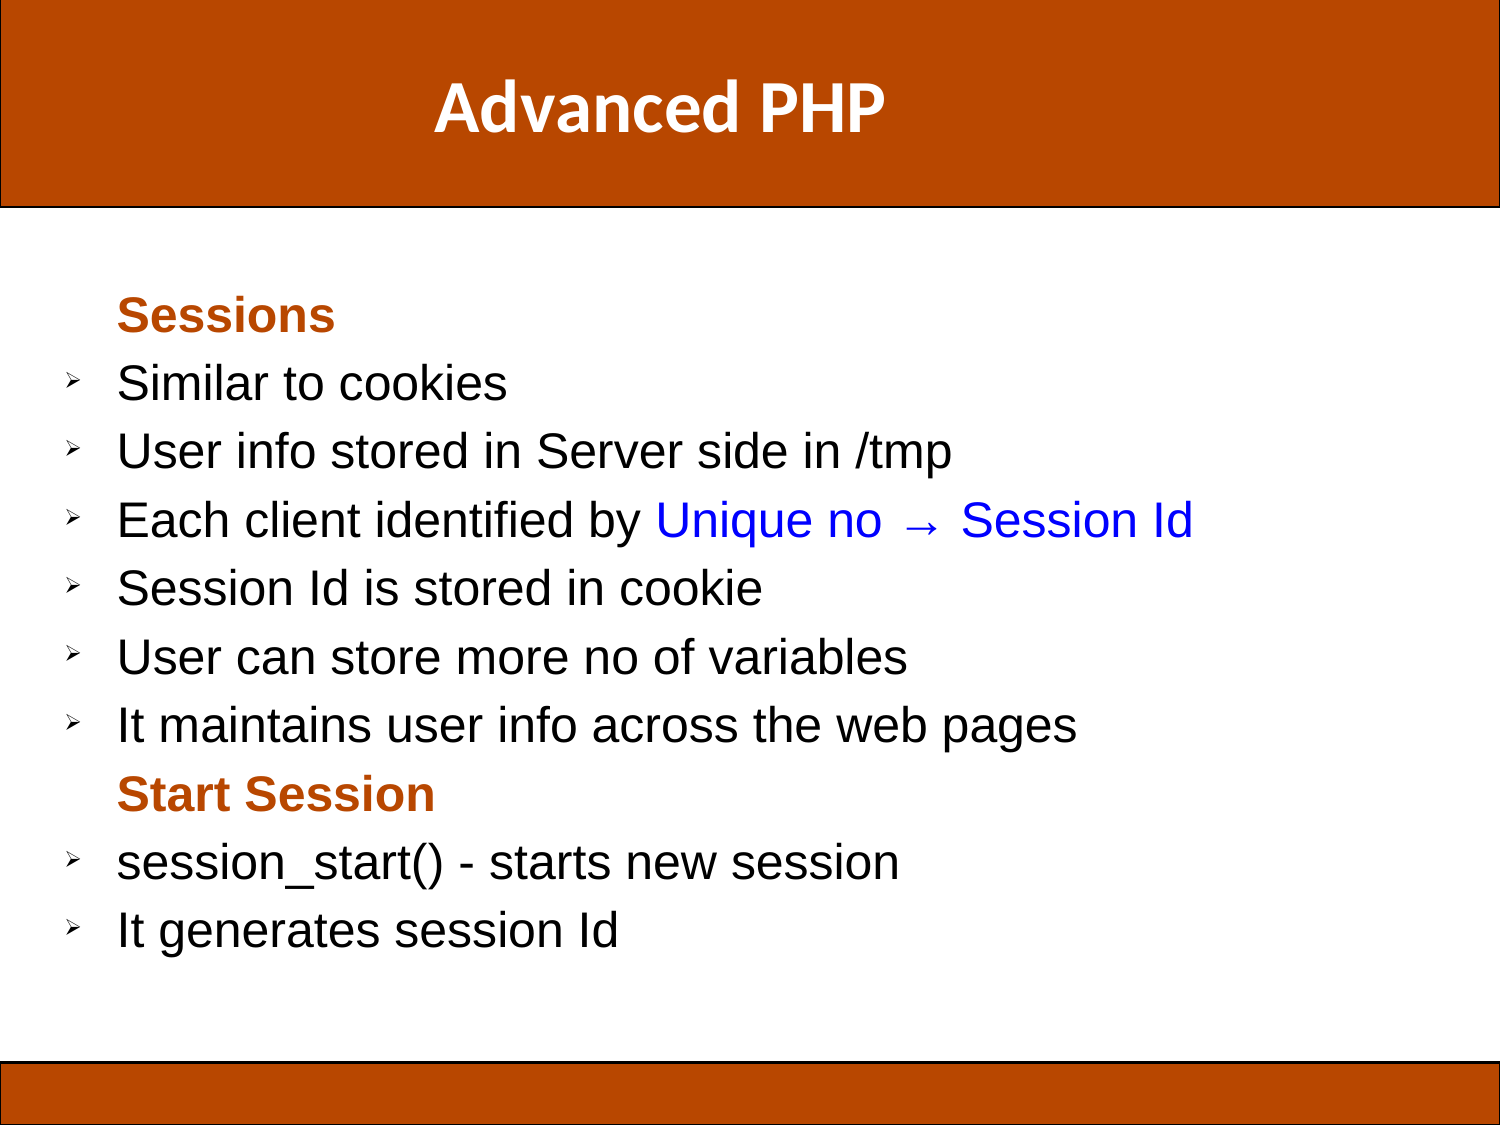

Advanced PHP
# Sessions
Similar to cookies
User info stored in Server side in /tmp
Each client identified by Unique no → Session Id
Session Id is stored in cookie
User can store more no of variables
It maintains user info across the web pages
Start Session
session_start() - starts new session
It generates session Id